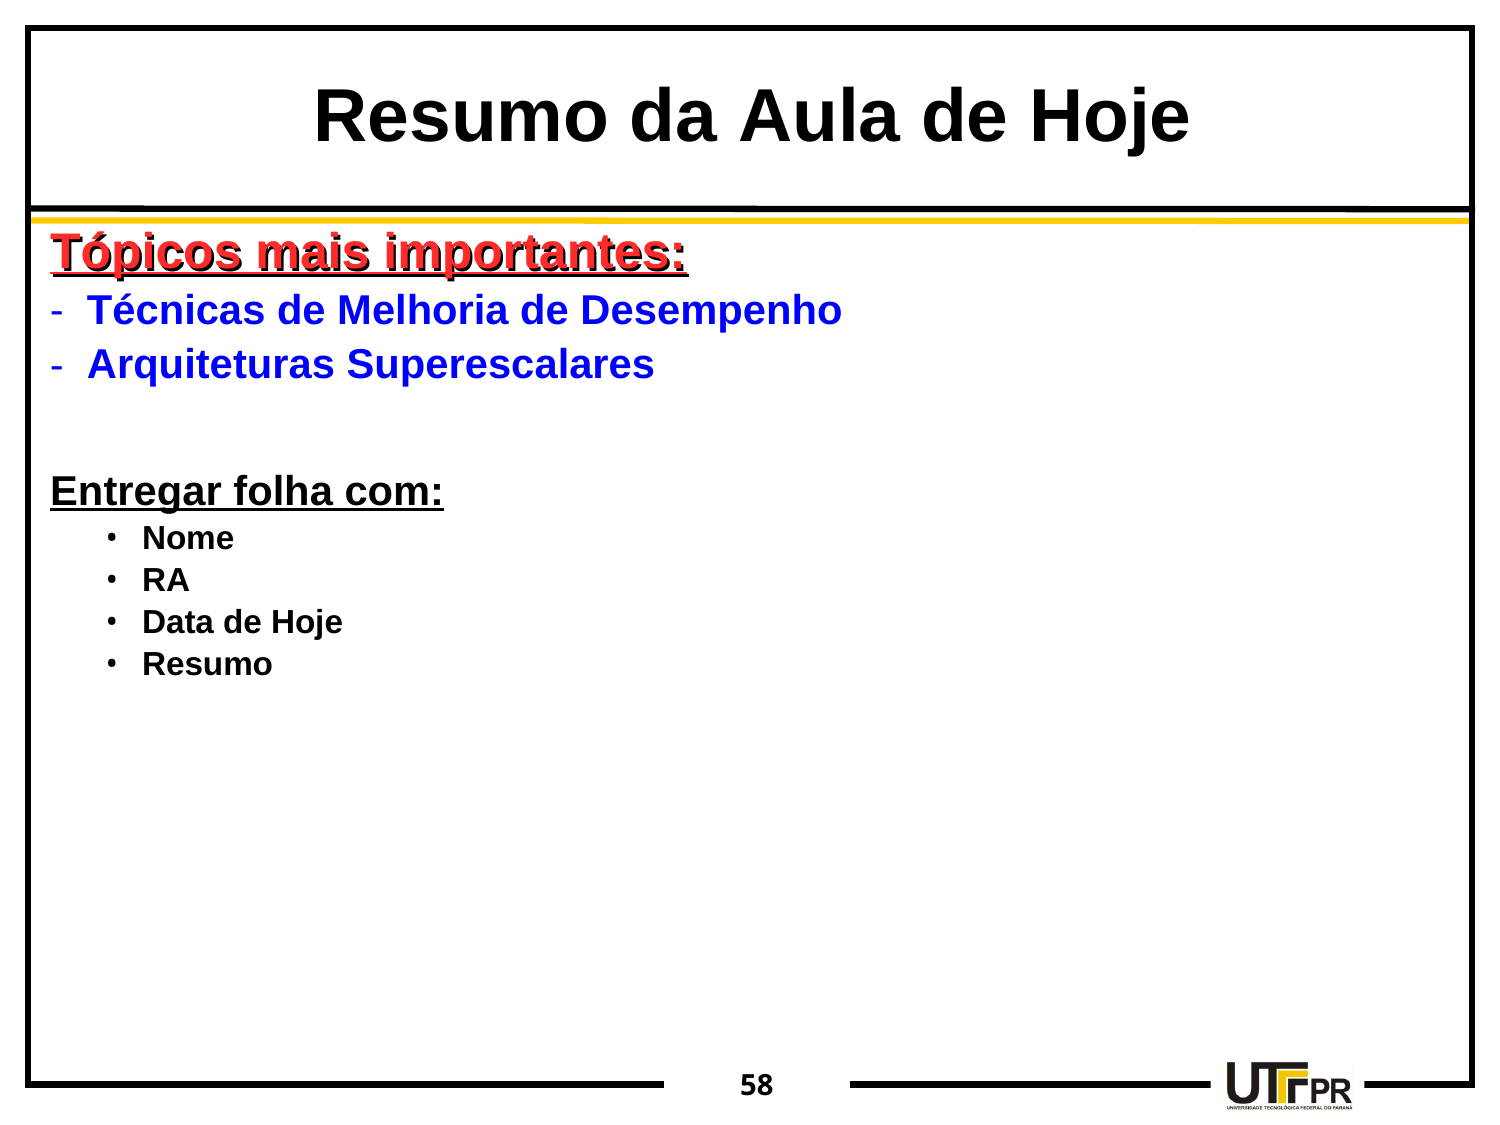

# Resumo da Aula de Hoje
Tópicos mais importantes:
Técnicas de Melhoria de Desempenho
Arquiteturas Superescalares
Entregar folha com:
Nome
RA
Data de Hoje
Resumo